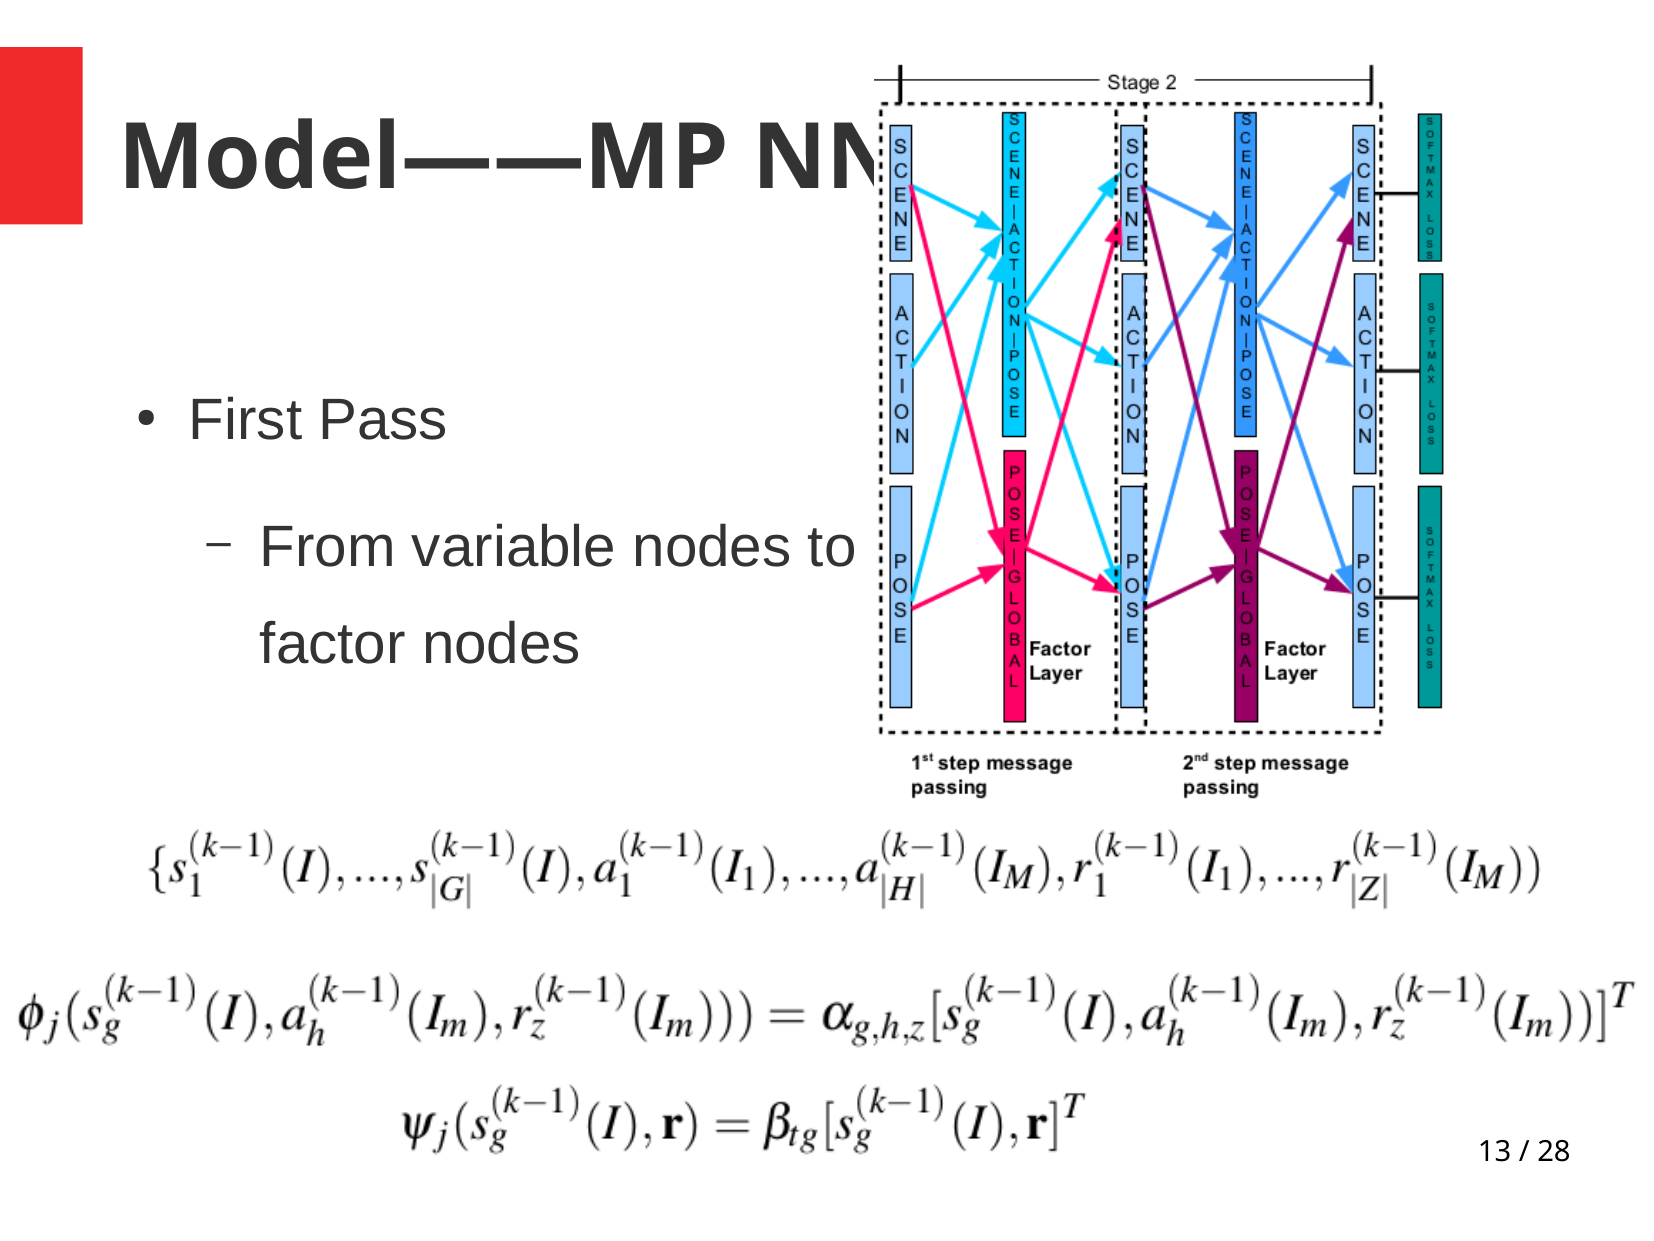

# Model——MP NN
First Pass
From variable nodes to factor nodes
13